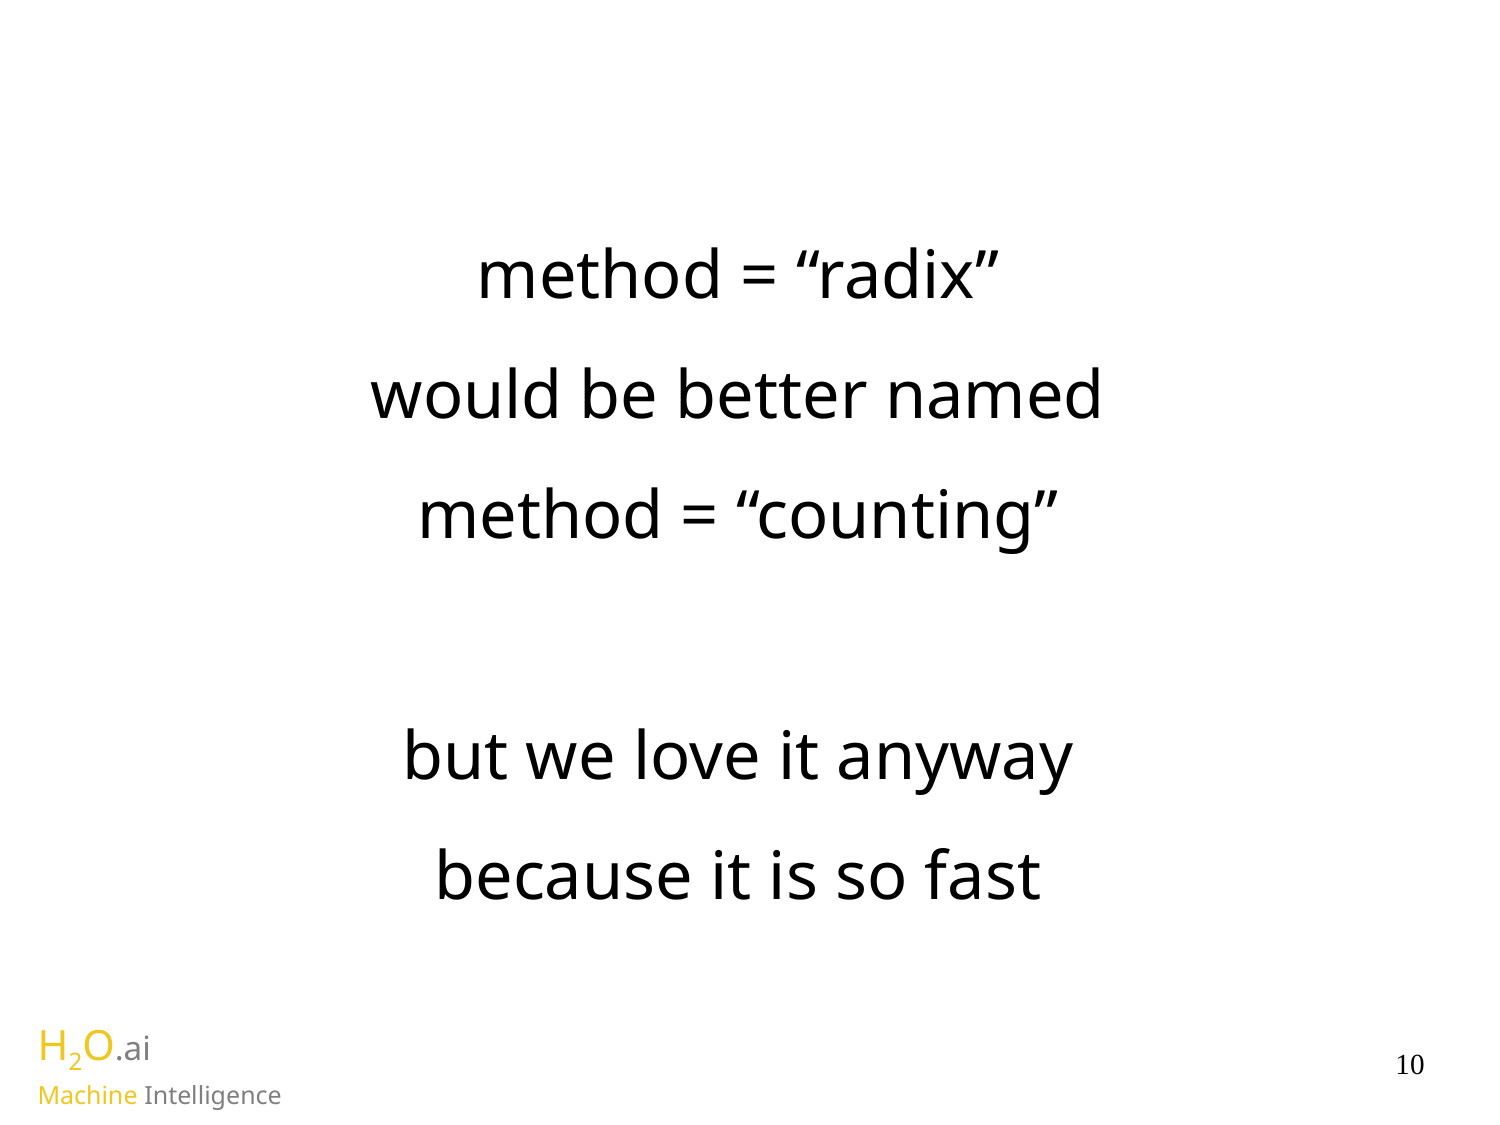

# method = “radix”
would be better named
method = “counting”
but we love it anyway
because it is so fast
10